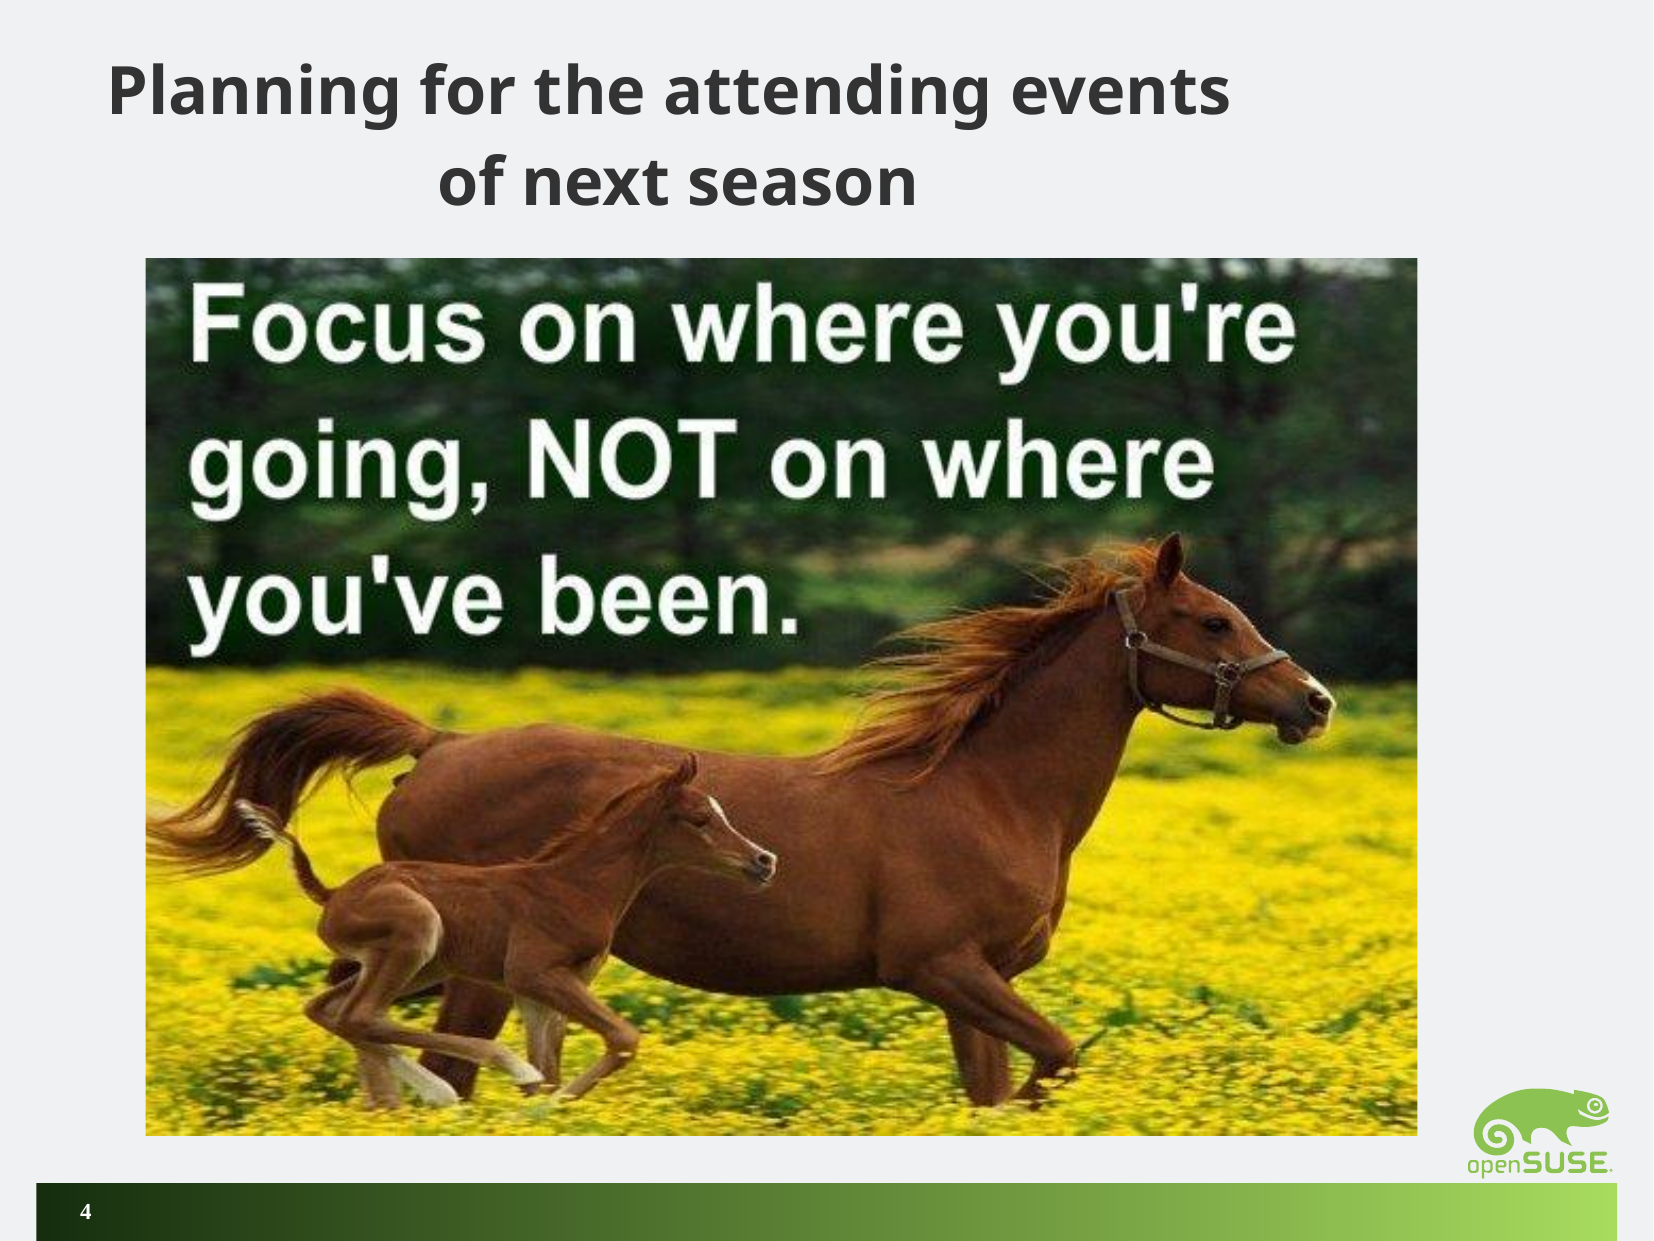

# Planning for the attending events of next season
4